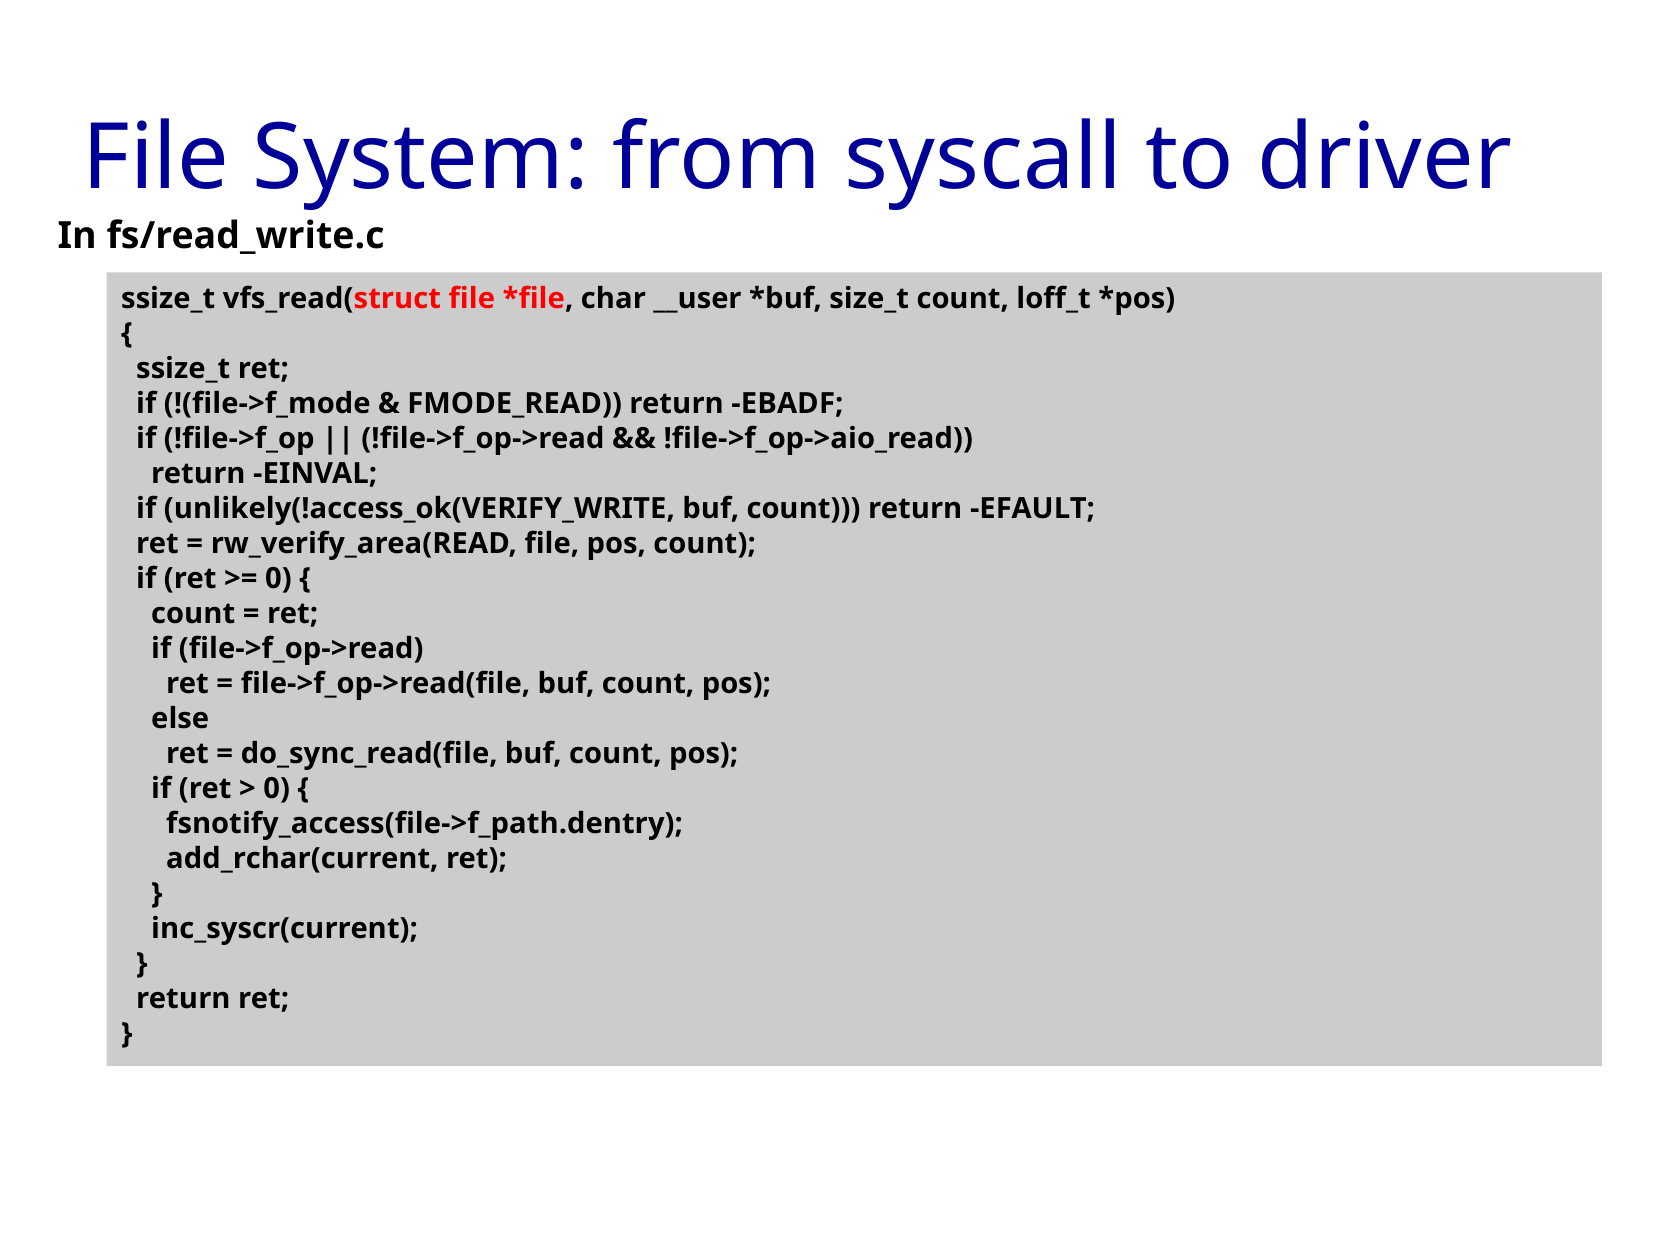

# File System: from syscall to driver
In fs/read_write.c
ssize_t vfs_read(struct file *file, char __user *buf, size_t count, loff_t *pos)
{
 ssize_t ret;
 if (!(file->f_mode & FMODE_READ)) return -EBADF;
 if (!file->f_op || (!file->f_op->read && !file->f_op->aio_read))
 return -EINVAL;
 if (unlikely(!access_ok(VERIFY_WRITE, buf, count))) return -EFAULT;
 ret = rw_verify_area(READ, file, pos, count);
 if (ret >= 0) {
 count = ret;
 if (file->f_op->read)
 ret = file->f_op->read(file, buf, count, pos);
 else
 ret = do_sync_read(file, buf, count, pos);
 if (ret > 0) {
 fsnotify_access(file->f_path.dentry);
 add_rchar(current, ret);
 }
 inc_syscr(current);
 }
 return ret;
}